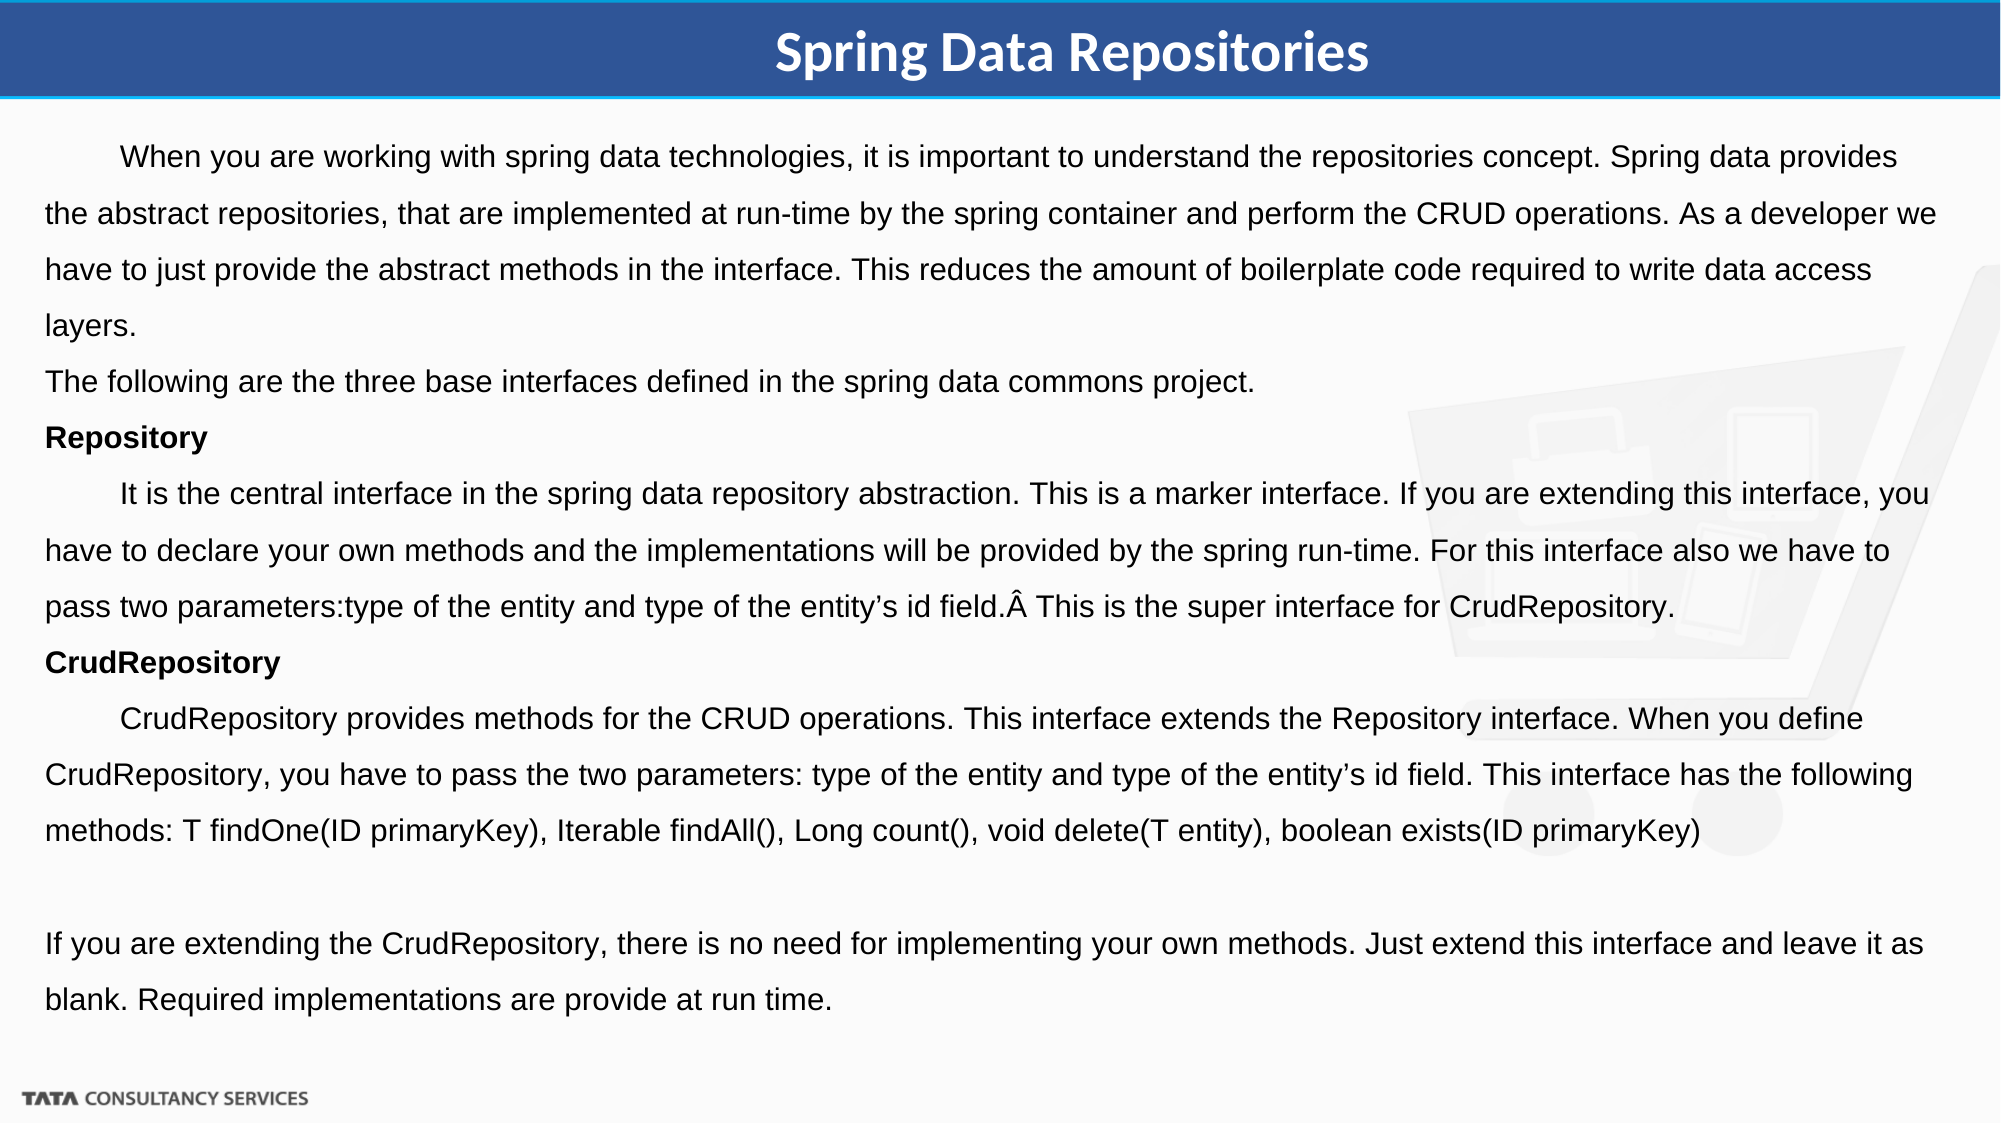

Spring Data Repositories
	When you are working with spring data technologies, it is important to understand the repositories concept. Spring data provides the abstract repositories, that are implemented at run-time by the spring container and perform the CRUD operations. As a developer we have to just provide the abstract methods in the interface. This reduces the amount of boilerplate code required to write data access layers.
The following are the three base interfaces defined in the spring data commons project.
Repository
	It is the central interface in the spring data repository abstraction. This is a marker interface. If you are extending this interface, you have to declare your own methods and the implementations will be provided by the spring run-time. For this interface also we have to pass two parameters:type of the entity and type of the entity’s id field.Â This is the super interface for CrudRepository.
CrudRepository
	CrudRepository provides methods for the CRUD operations. This interface extends the Repository interface. When you define CrudRepository, you have to pass the two parameters: type of the entity and type of the entity’s id field. This interface has the following methods: T findOne(ID primaryKey), Iterable findAll(), Long count(), void delete(T entity), boolean exists(ID primaryKey)
If you are extending the CrudRepository, there is no need for implementing your own methods. Just extend this interface and leave it as blank. Required implementations are provide at run time.